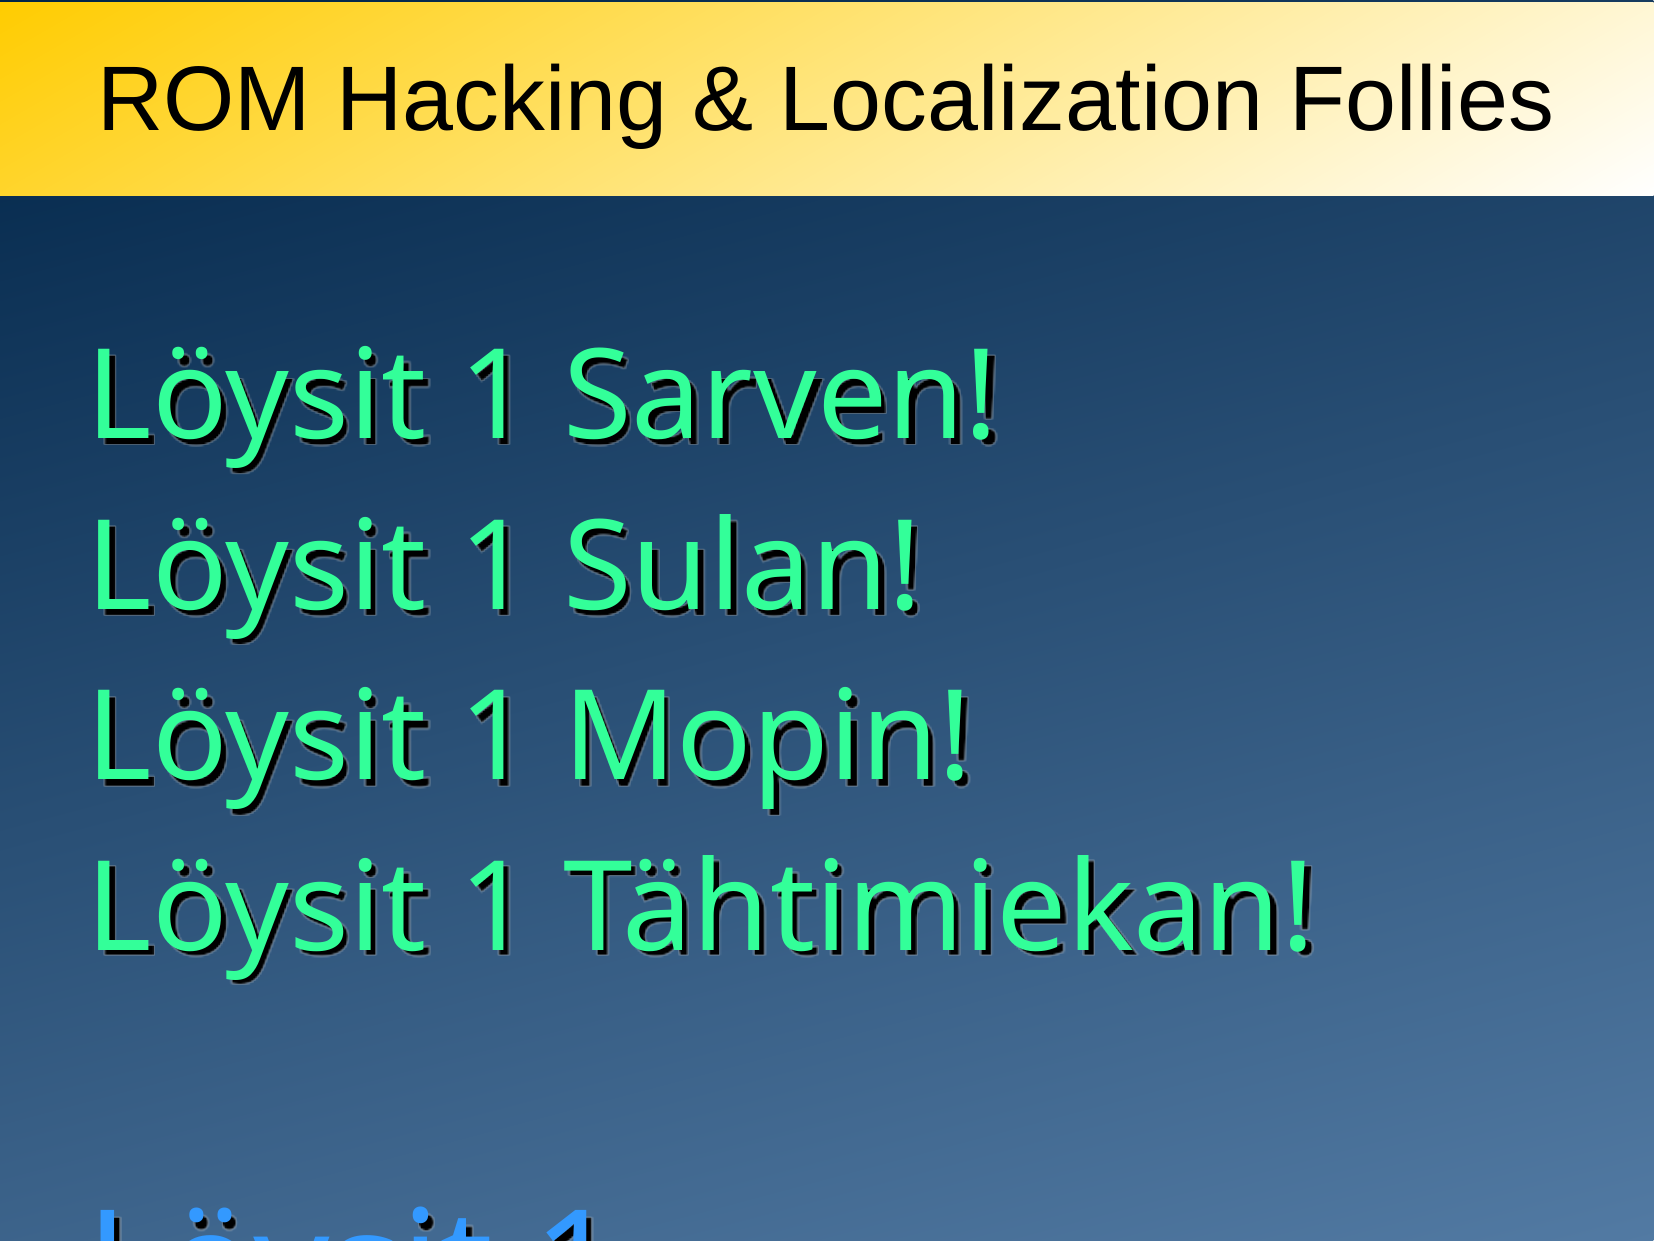

# ROM Hacking & Localization Follies
Löysit 1 Sarven!
Löysit 1 Sulan!
Löysit 1 Mopin!
Löysit 1 Tähtimiekan!
Löysit 1 >ITEM_NAME<